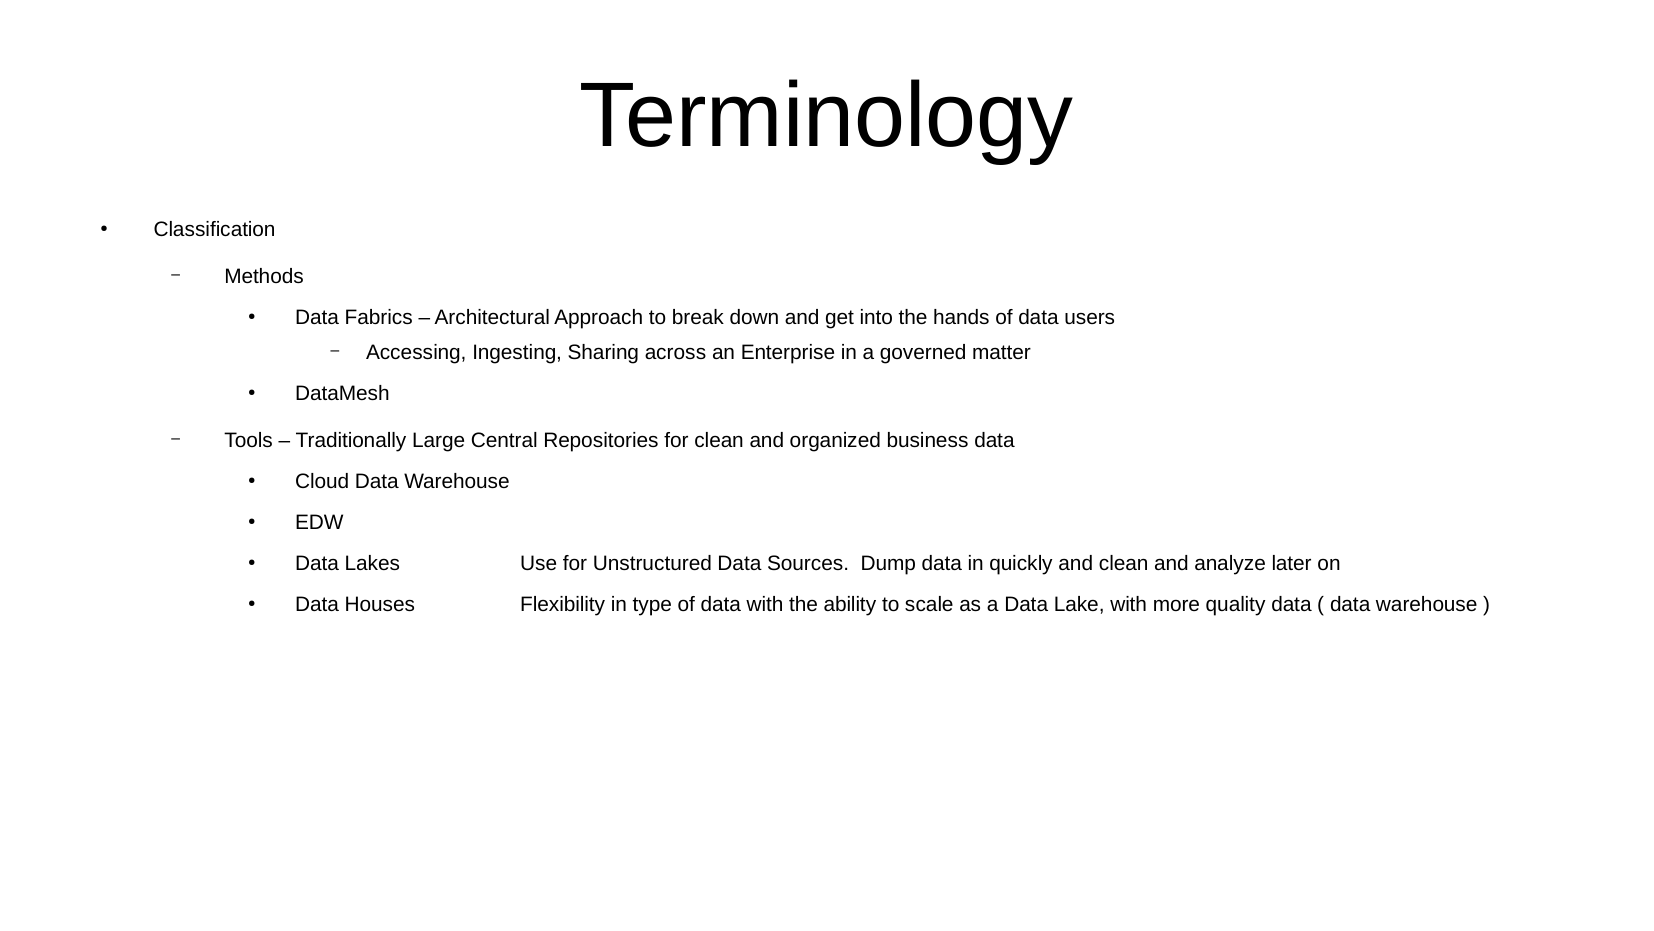

# Terminology
Classification
Methods
Data Fabrics – Architectural Approach to break down and get into the hands of data users
Accessing, Ingesting, Sharing across an Enterprise in a governed matter
DataMesh
Tools – Traditionally Large Central Repositories for clean and organized business data
Cloud Data Warehouse
EDW
Data Lakes		Use for Unstructured Data Sources. Dump data in quickly and clean and analyze later on
Data Houses		Flexibility in type of data with the ability to scale as a Data Lake, with more quality data ( data warehouse )